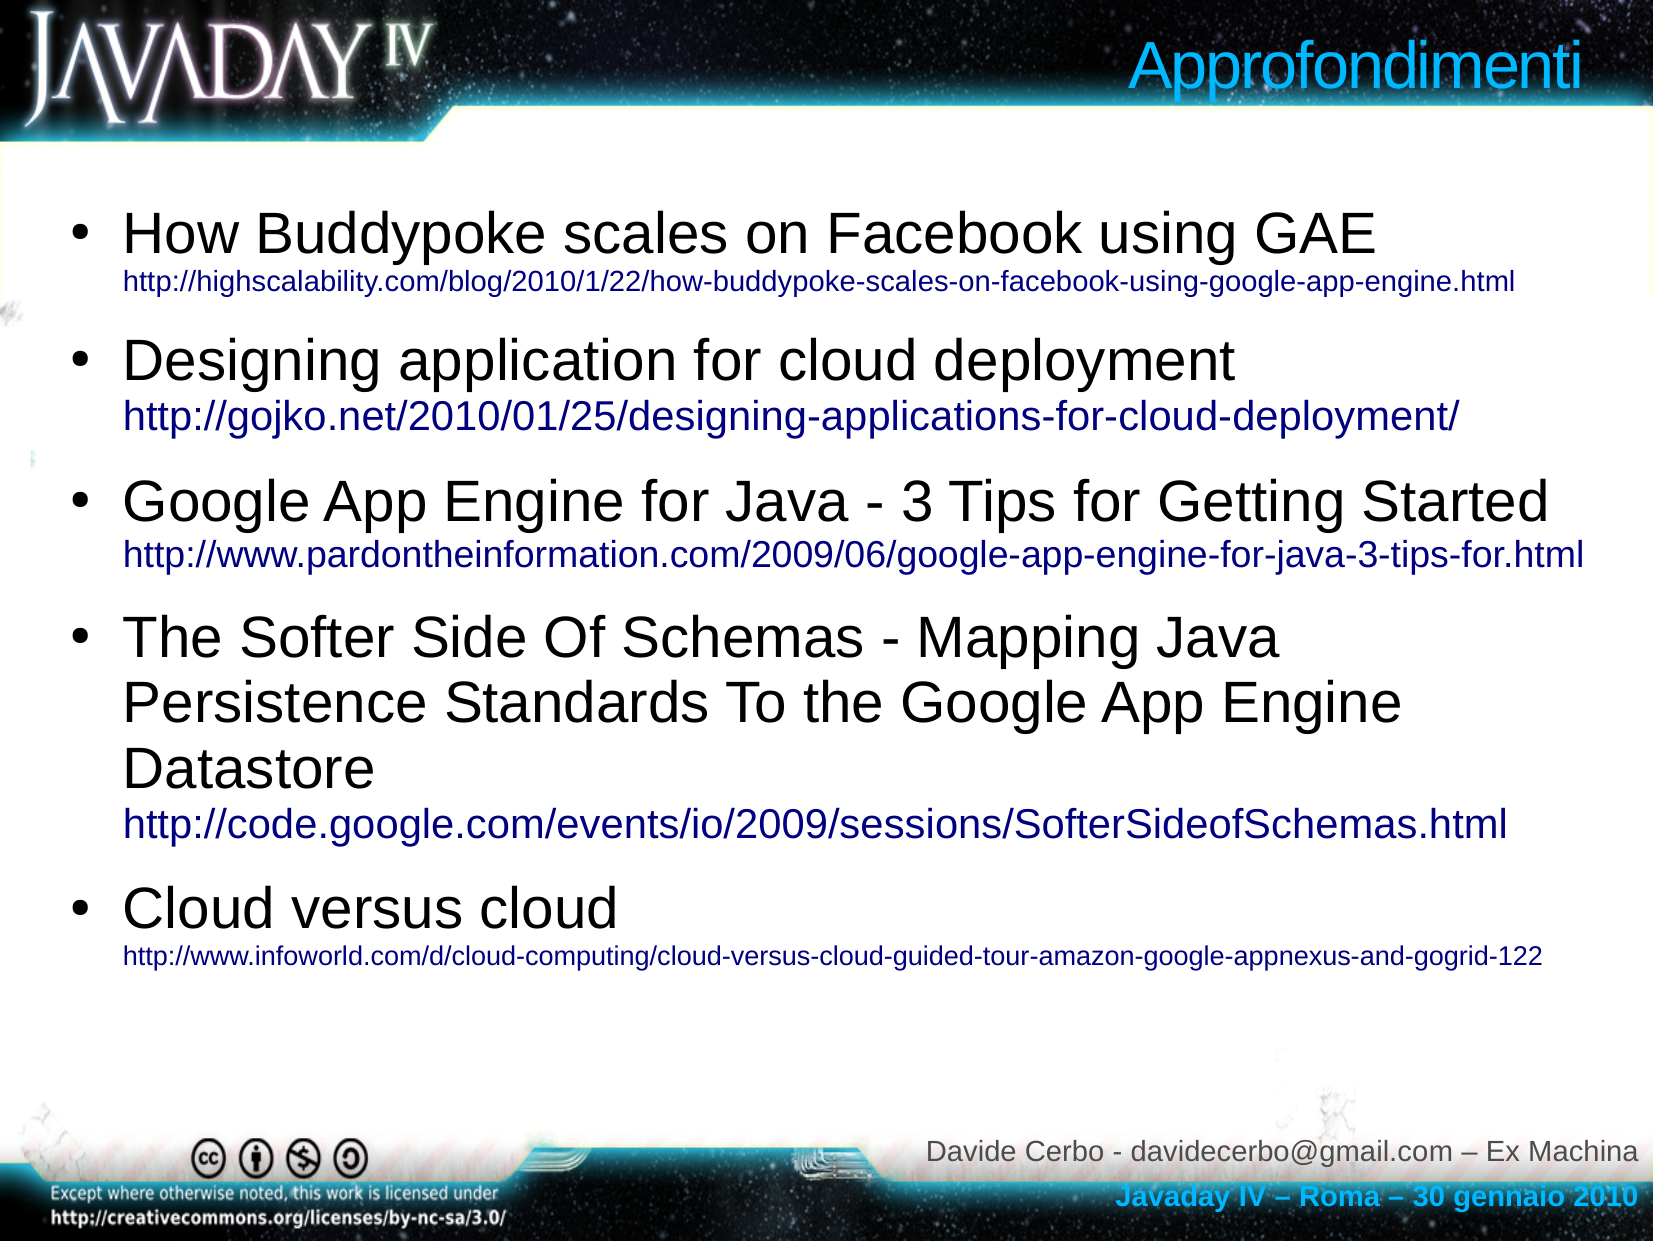

# Approfondimenti
How Buddypoke scales on Facebook using GAE
http://highscalability.com/blog/2010/1/22/how-buddypoke-scales-on-facebook-using-google-app-engine.html
Designing application for cloud deployment
http://gojko.net/2010/01/25/designing-applications-for-cloud-deployment/
Google App Engine for Java - 3 Tips for Getting Started
http://www.pardontheinformation.com/2009/06/google-app-engine-for-java-3-tips-for.html
The Softer Side Of Schemas - Mapping Java Persistence Standards To the Google App Engine Datastore
http://code.google.com/events/io/2009/sessions/SofterSideofSchemas.html
Cloud versus cloud
http://www.infoworld.com/d/cloud-computing/cloud-versus-cloud-guided-tour-amazon-google-appnexus-and-gogrid-122